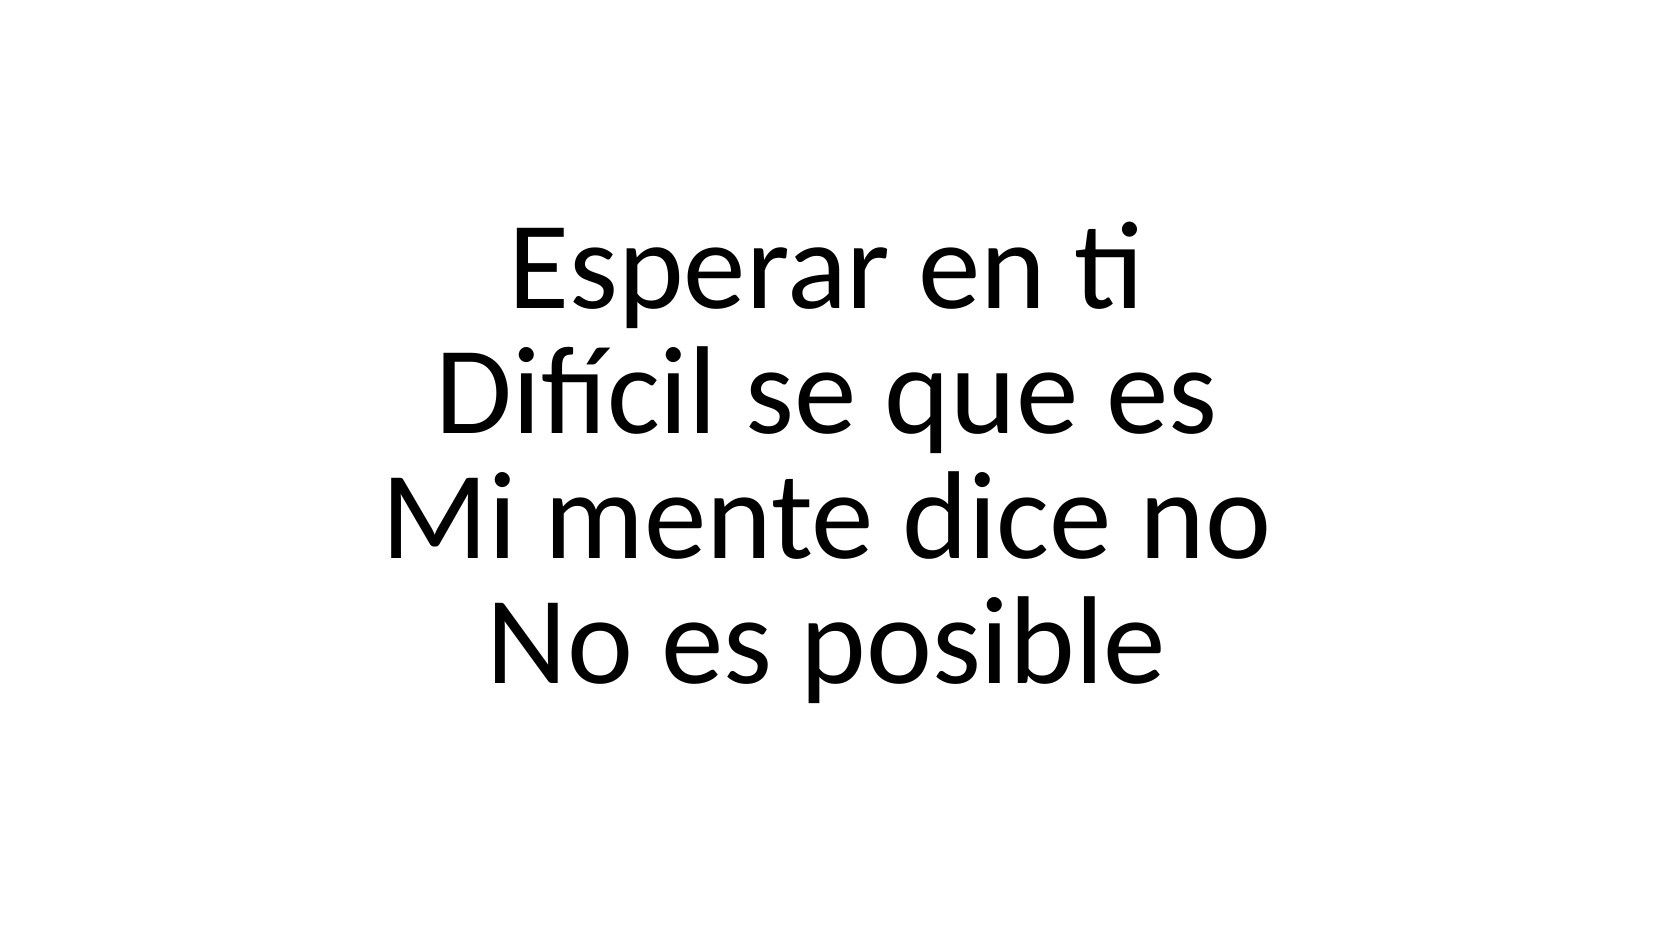

# Esperar en ti Difícil se que es Mi mente dice no No es posible